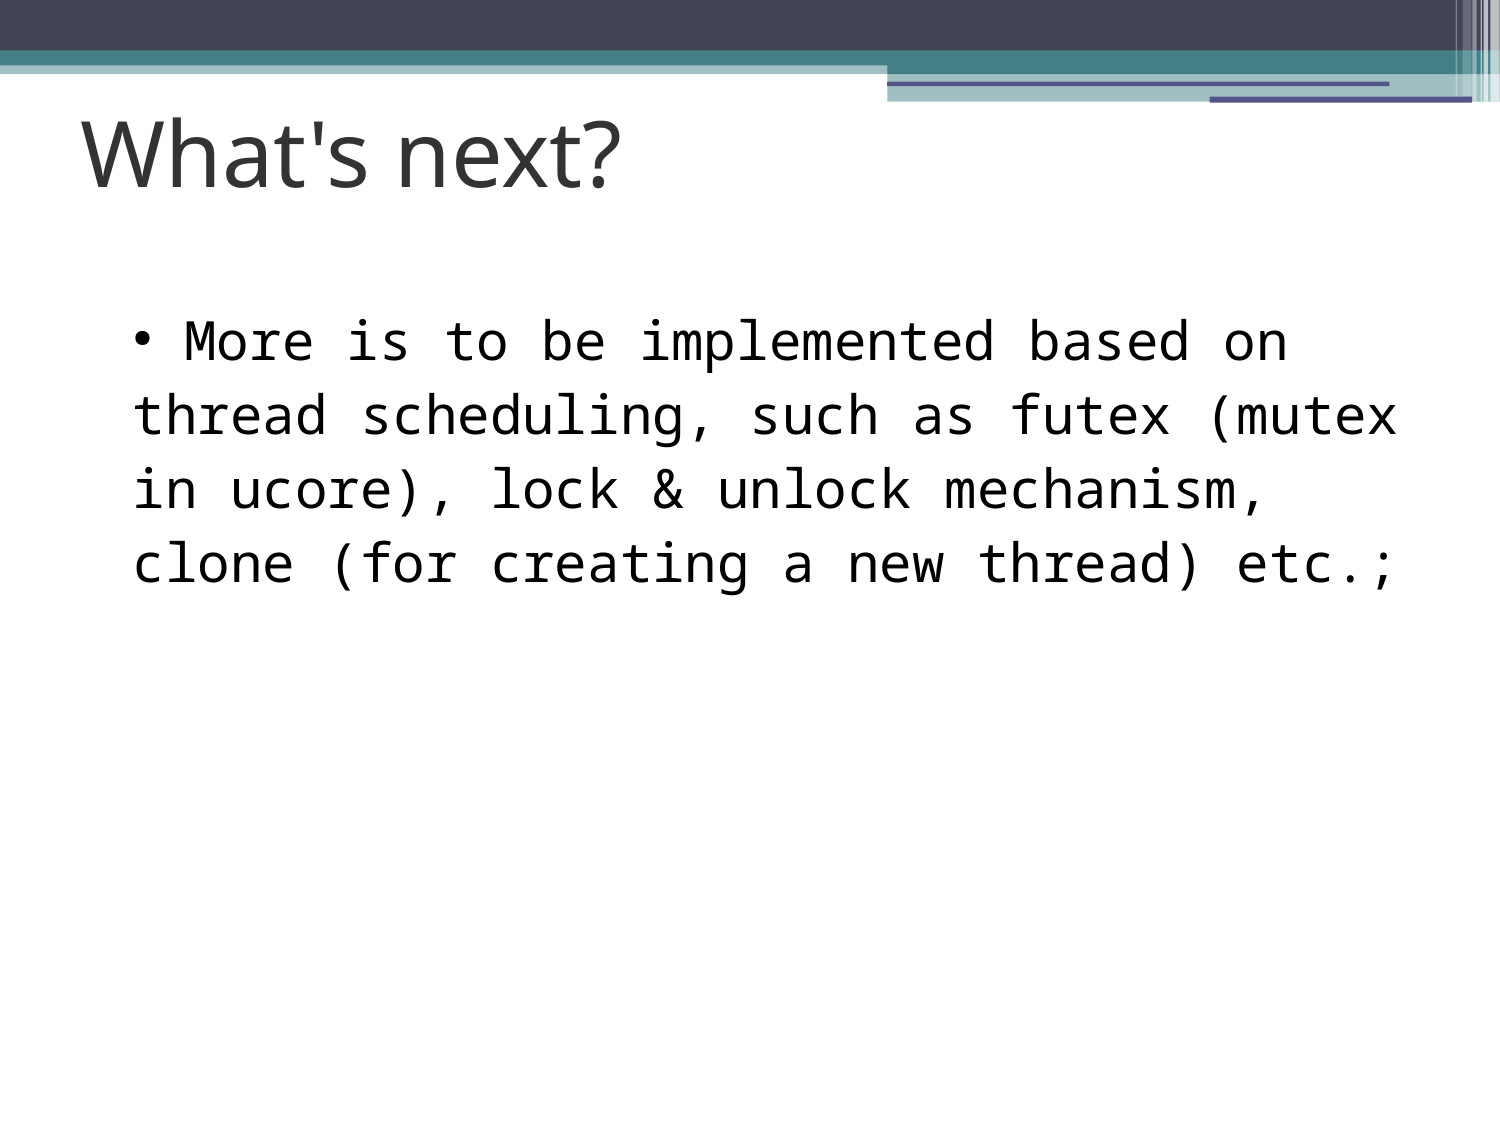

What's next?
 More is to be implemented based on thread scheduling, such as futex (mutex in ucore), lock & unlock mechanism, clone (for creating a new thread) etc.;